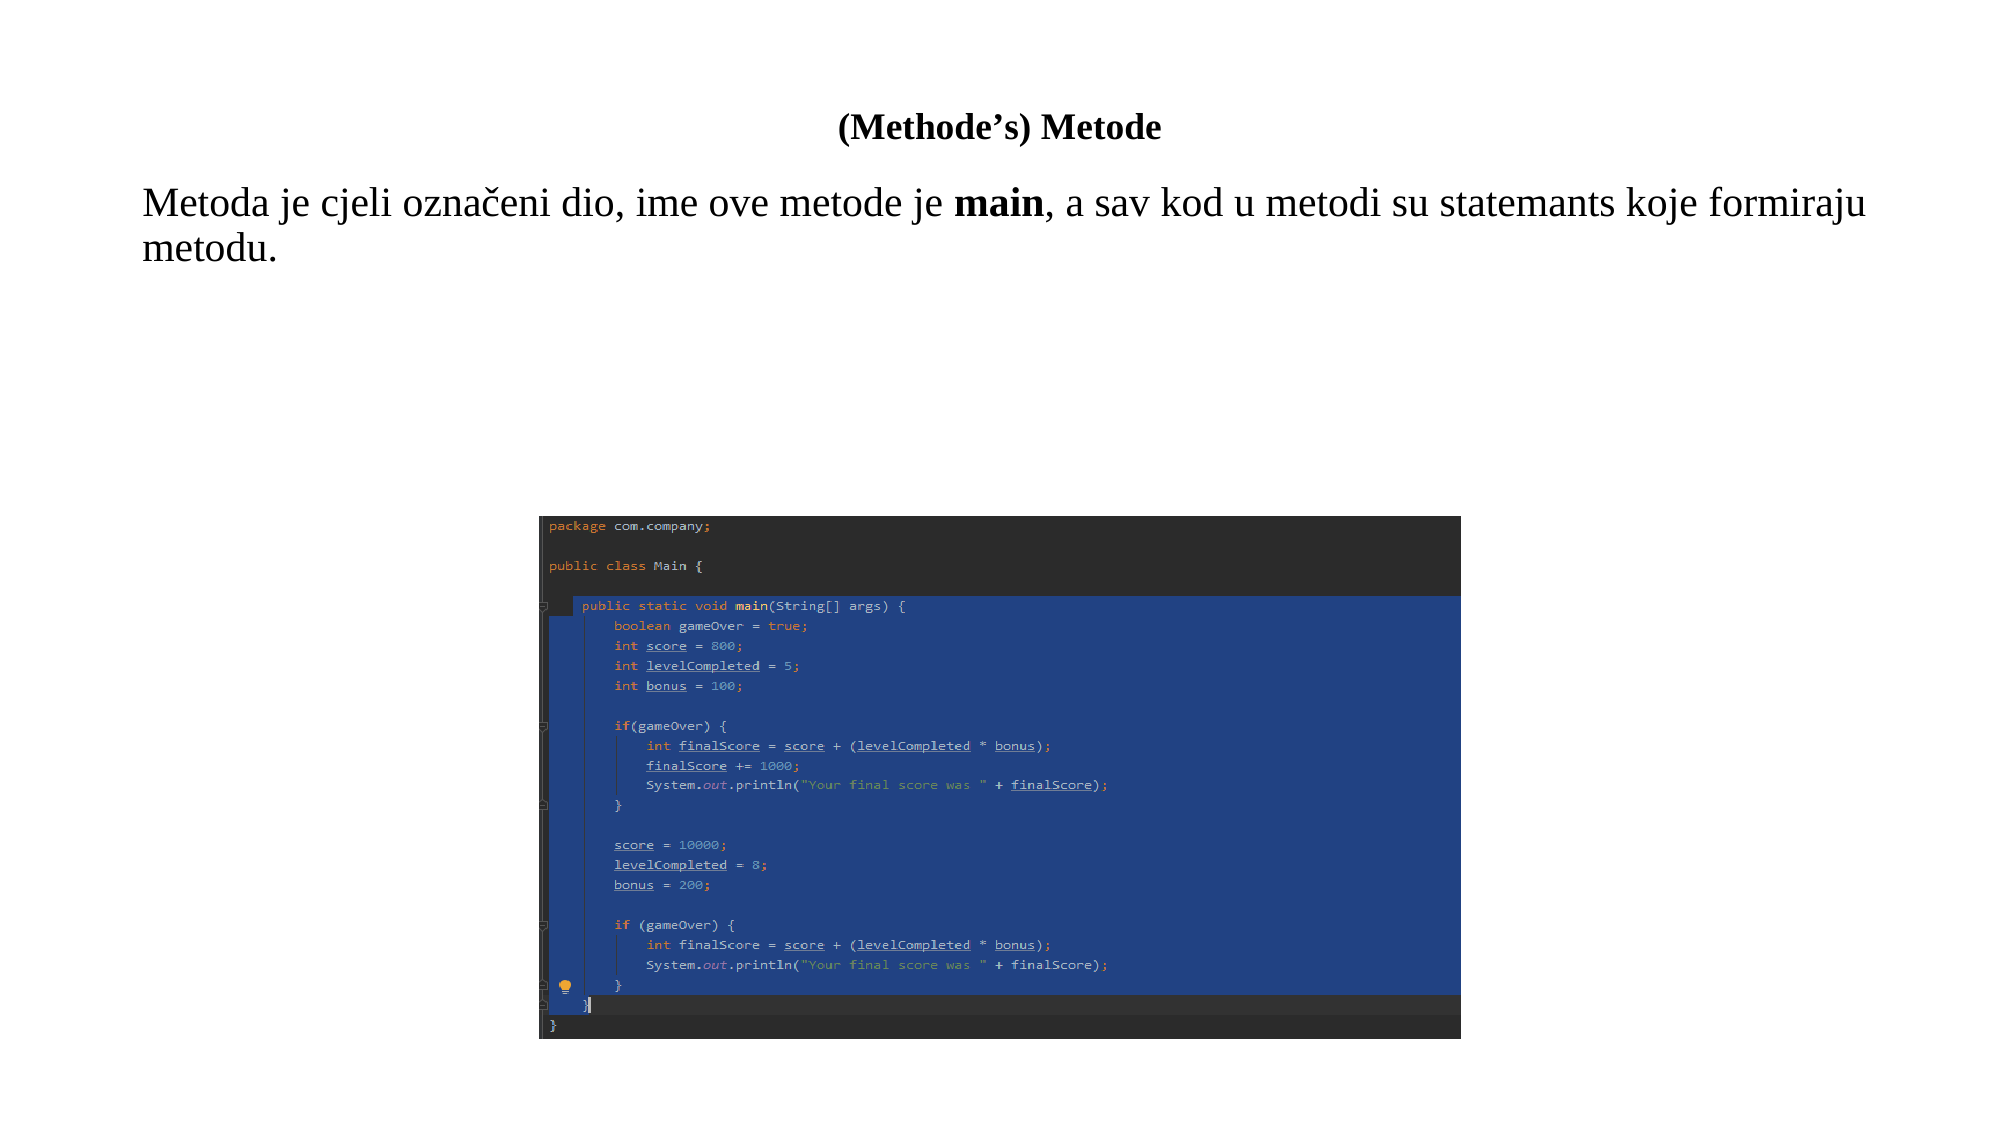

(Methode’s) Metode
# Metoda je cjeli označeni dio, ime ove metode je main, a sav kod u metodi su statemants koje formiraju metodu.